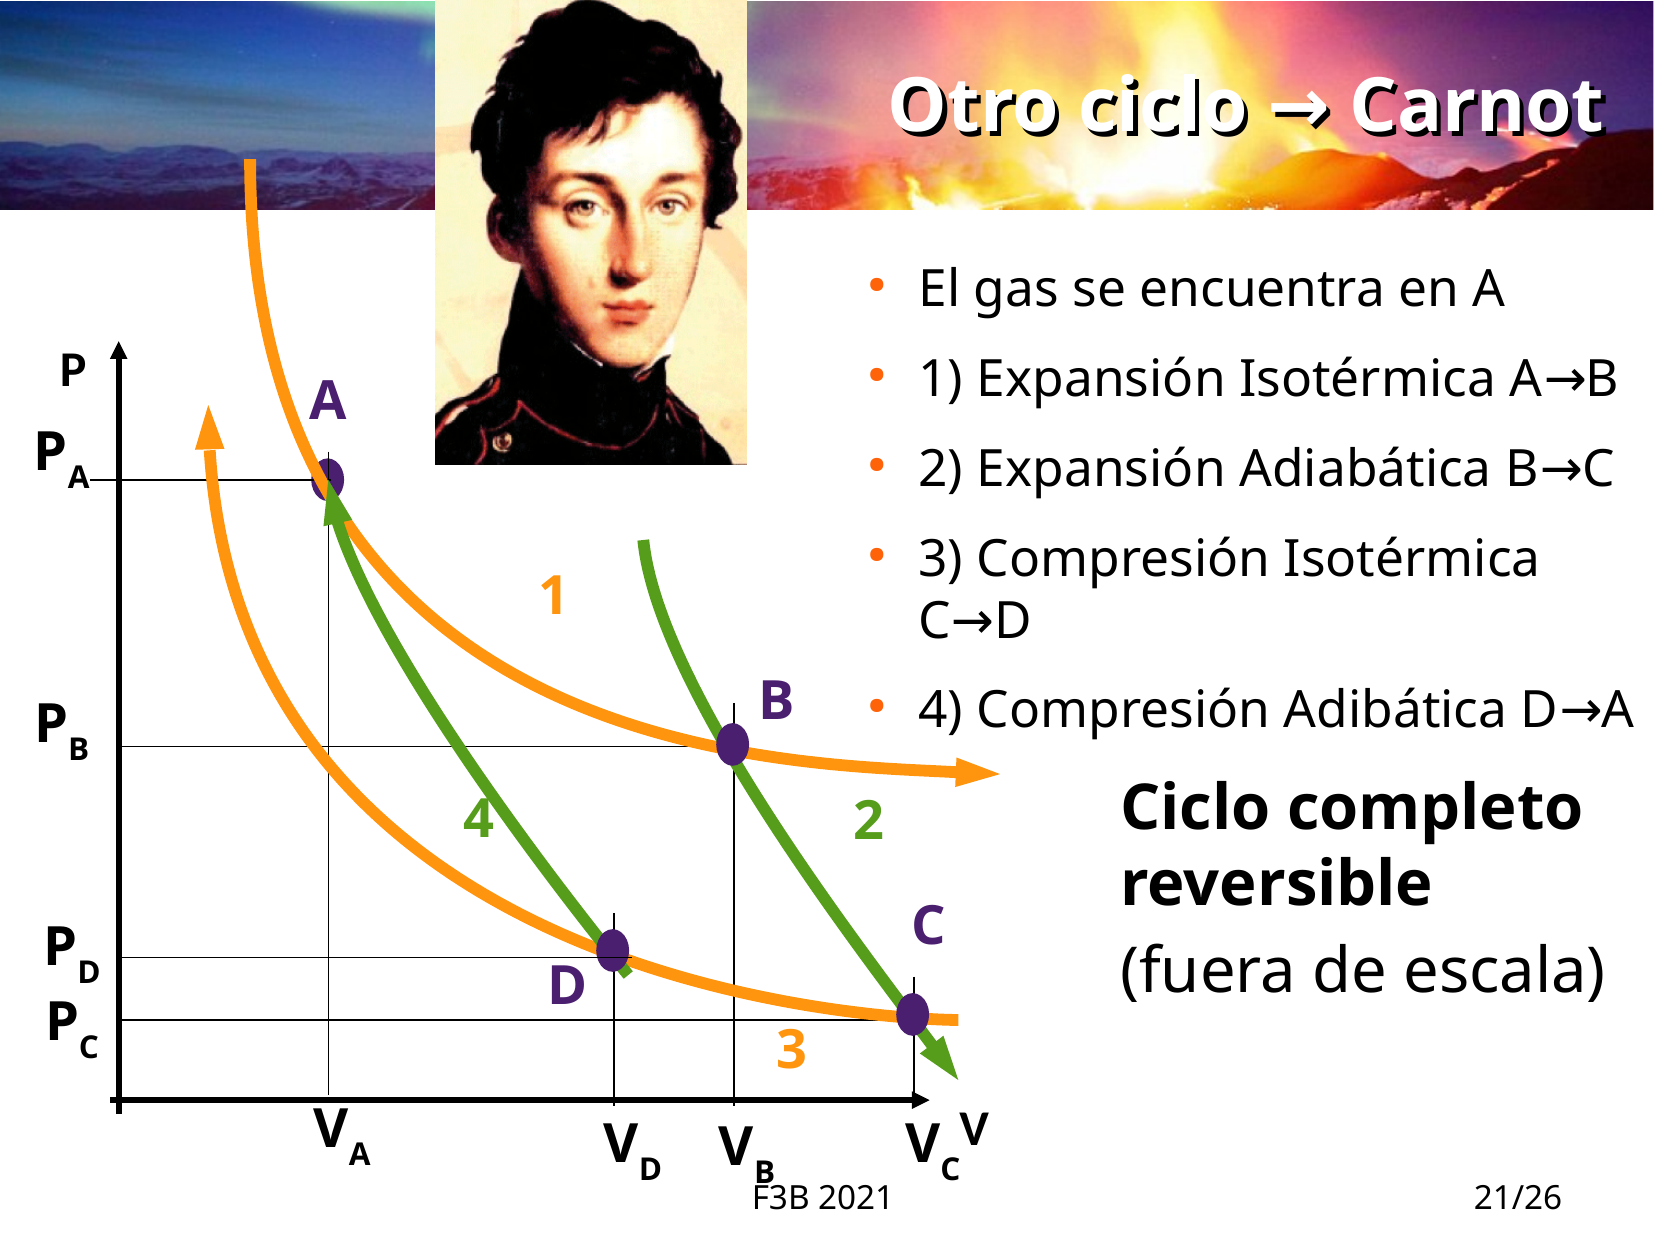

# Otro ciclo → Carnot
El gas se encuentra en A
1) Expansión Isotérmica A→B
2) Expansión Adiabática B→C
3) Compresión Isotérmica C→D
4) Compresión Adibática D→A
Ciclo completo reversible
(fuera de escala)
P
V
A
PA
1
B
PB
4
2
C
PD
D
PC
3
VA
VD
VC
VB
F3B 2021
21